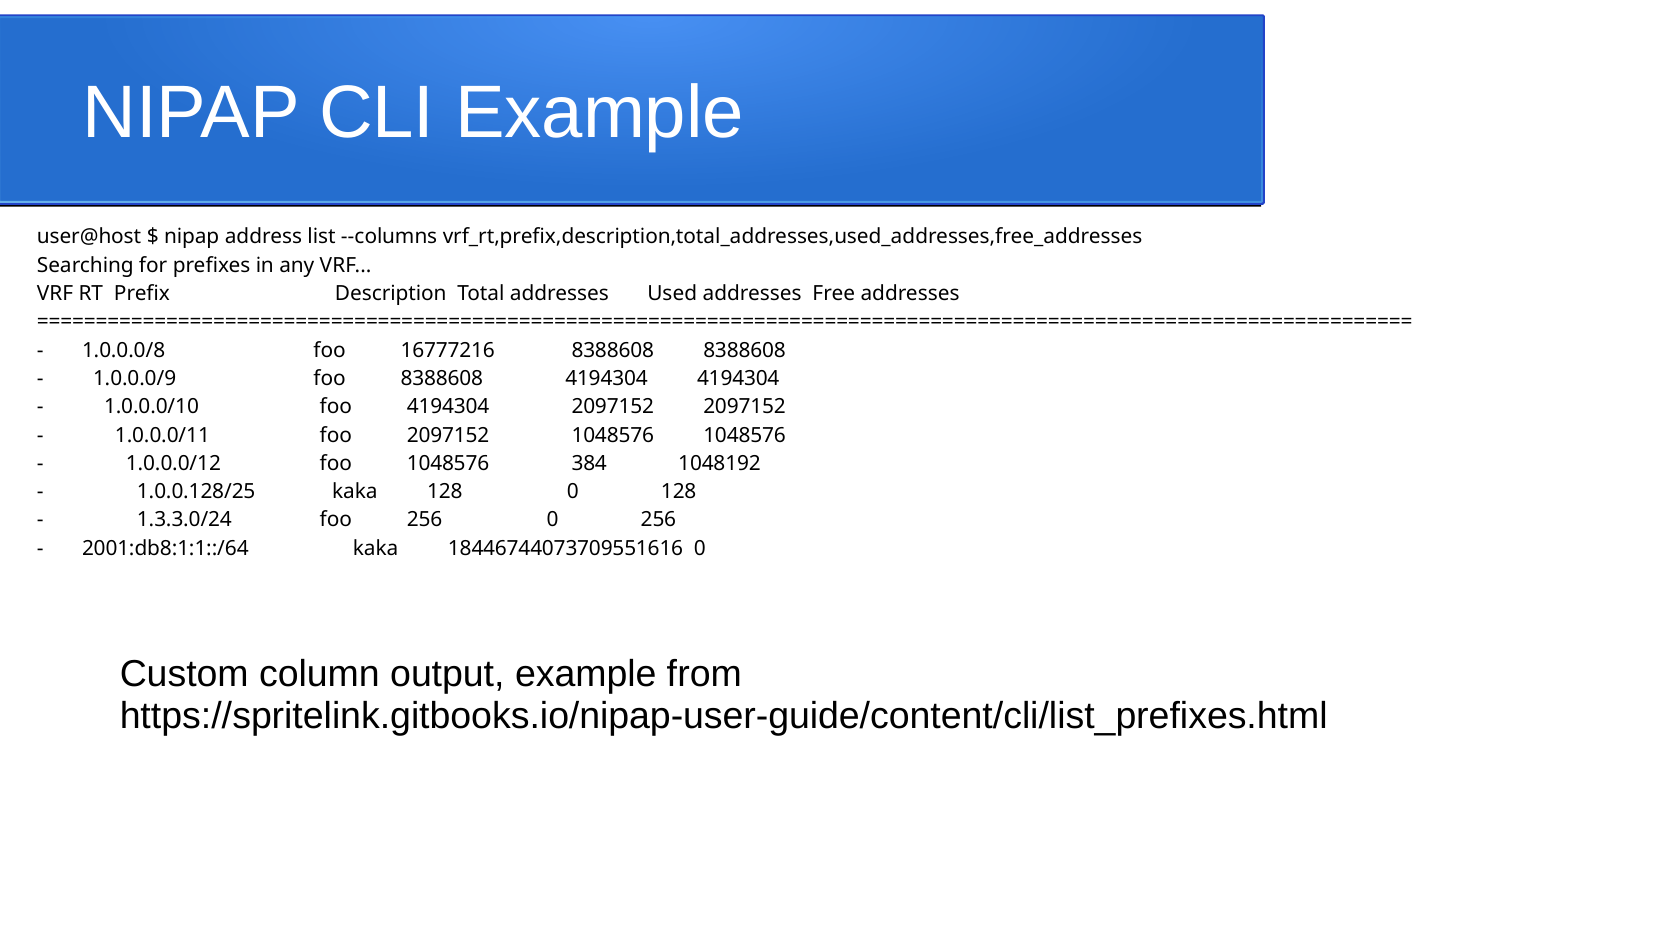

# NIPAP CLI Example
user@host $ nipap address list --columns vrf_rt,prefix,description,total_addresses,used_addresses,free_addresses
Searching for prefixes in any VRF...
VRF RT Prefix Description Total addresses Used addresses Free addresses
=====================================================================================================================
- 1.0.0.0/8 foo 16777216 8388608 8388608
- 1.0.0.0/9 foo 8388608 4194304 4194304
- 1.0.0.0/10 foo 4194304 2097152 2097152
- 1.0.0.0/11 foo 2097152 1048576 1048576
- 1.0.0.0/12 foo 1048576 384 1048192
- 1.0.0.128/25 kaka 128 0 128
- 1.3.3.0/24 foo 256 0 256
- 2001:db8:1:1::/64 kaka 18446744073709551616 0
Custom column output, example from
https://spritelink.gitbooks.io/nipap-user-guide/content/cli/list_prefixes.html